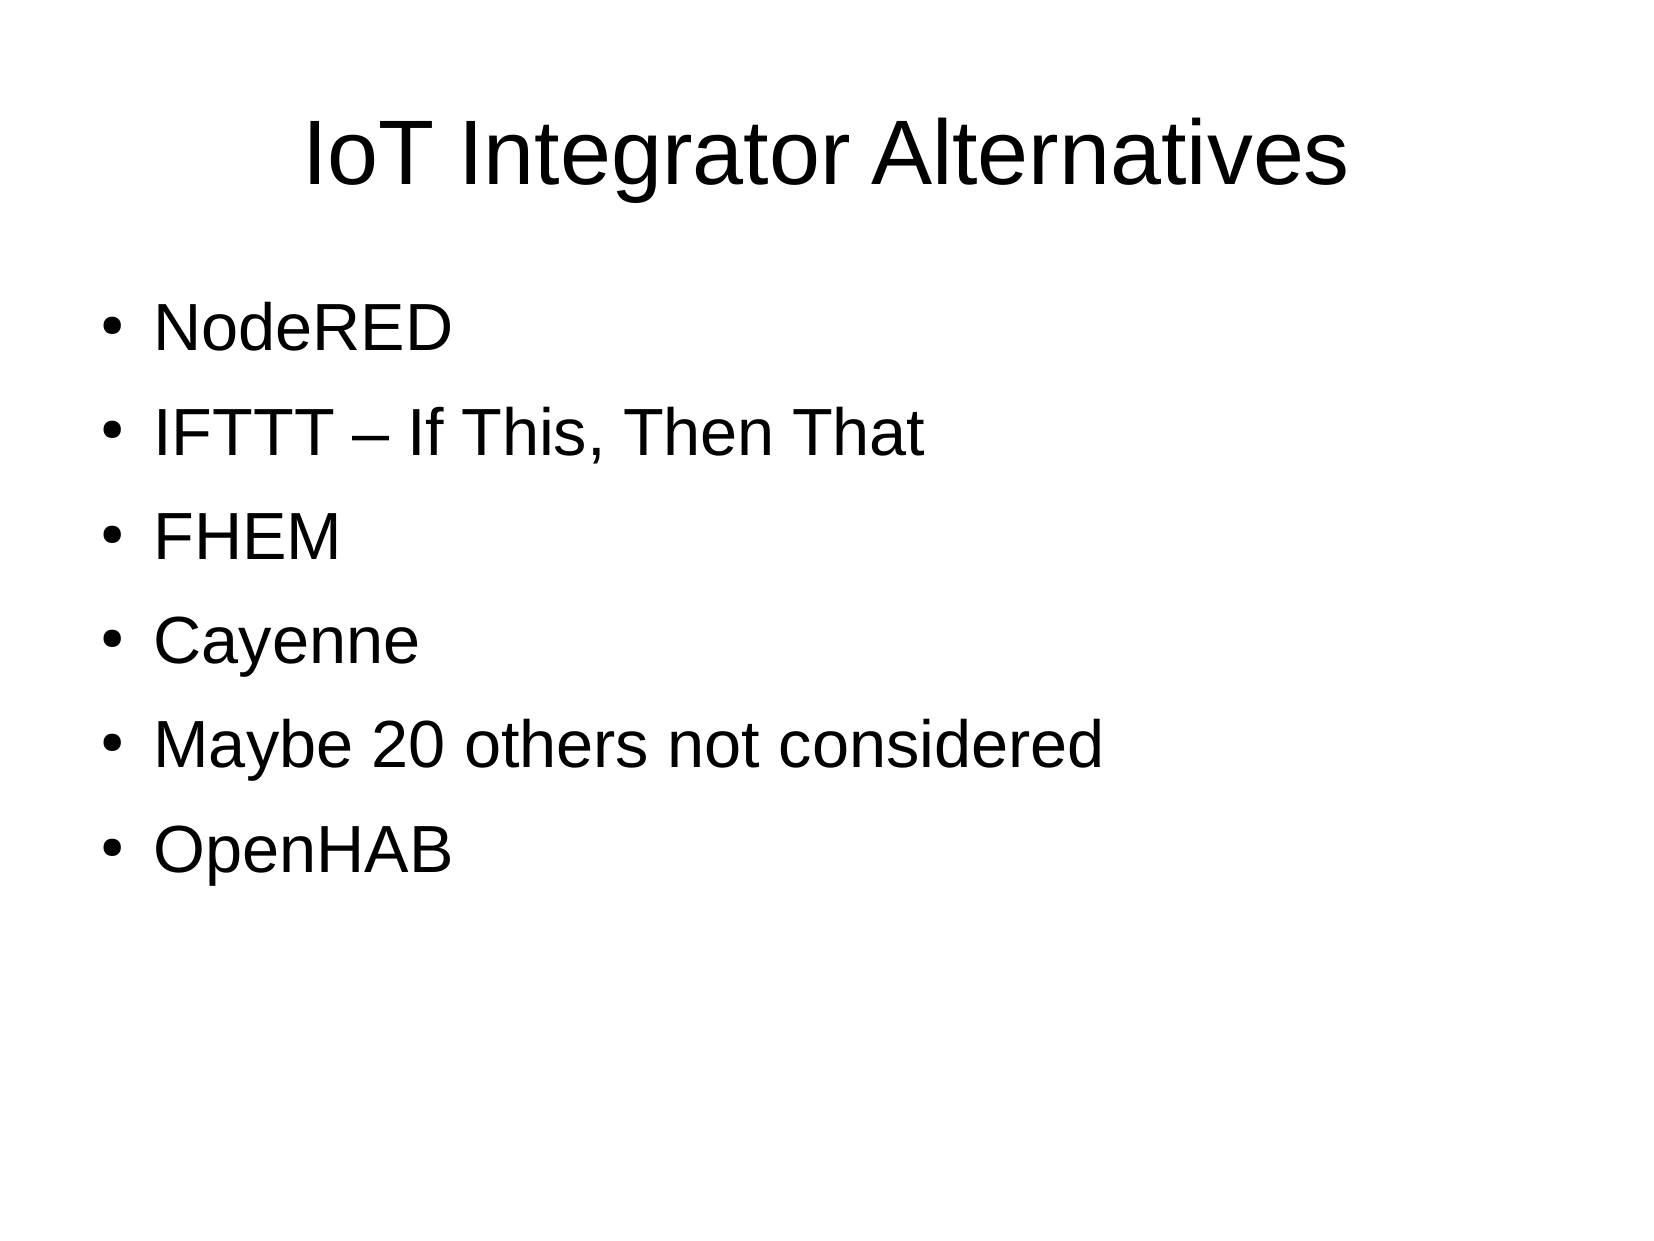

IoT Integrator Alternatives
# NodeRED
IFTTT – If This, Then That
FHEM
Cayenne
Maybe 20 others not considered
OpenHAB